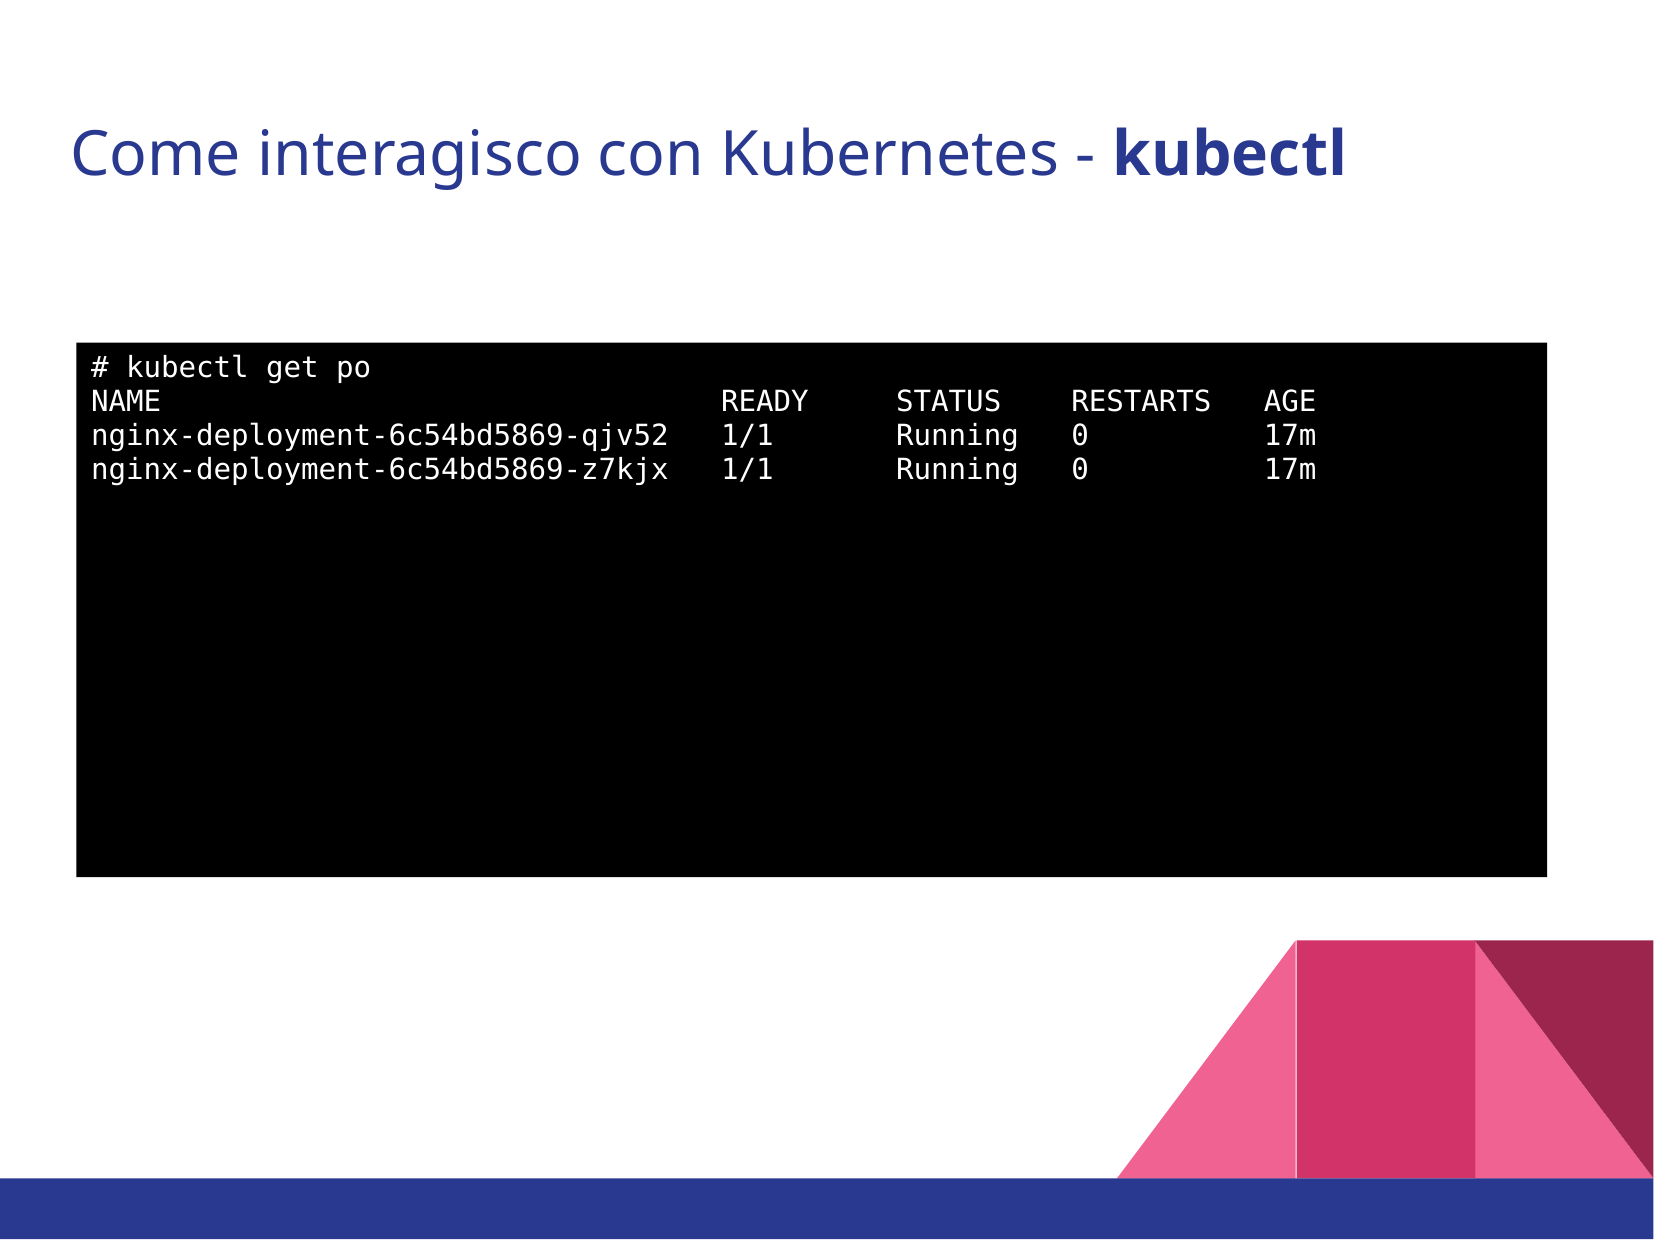

# Come interagisco con Kubernetes - kubectl
# kubectl get po
NAME READY STATUS RESTARTS AGE
nginx-deployment-6c54bd5869-qjv52 1/1 Running 0 17m
nginx-deployment-6c54bd5869-z7kjx 1/1 Running 0 17m